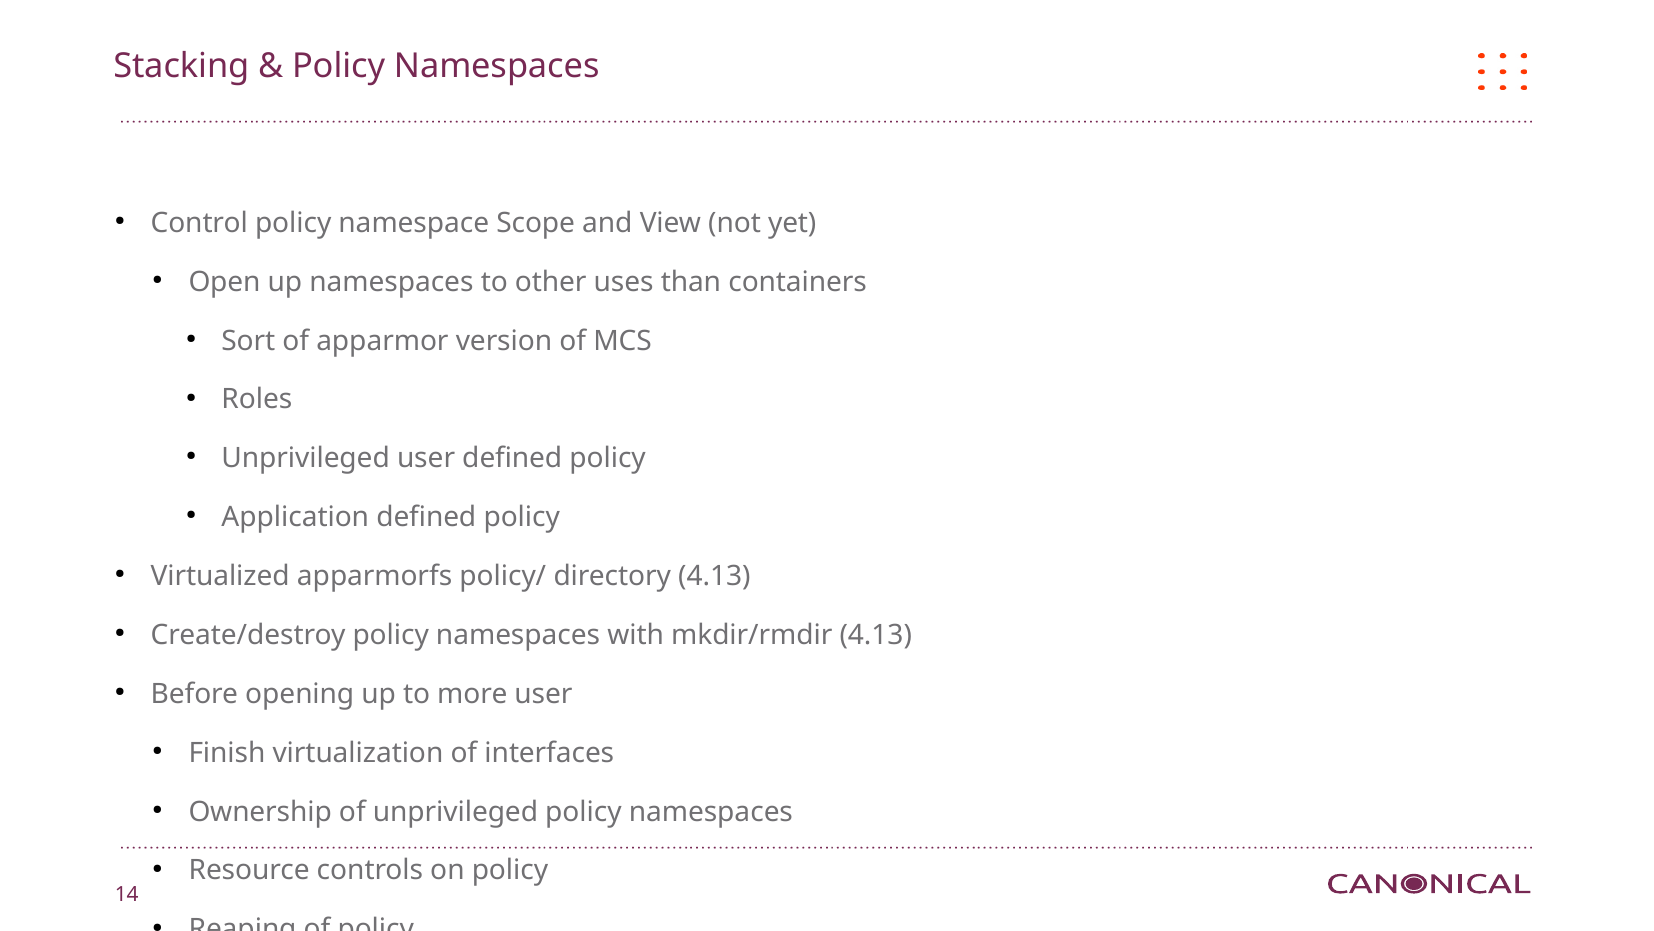

# Stacking & Policy Namespaces
Control policy namespace Scope and View (not yet)
Open up namespaces to other uses than containers
Sort of apparmor version of MCS
Roles
Unprivileged user defined policy
Application defined policy
Virtualized apparmorfs policy/ directory (4.13)
Create/destroy policy namespaces with mkdir/rmdir (4.13)
Before opening up to more user
Finish virtualization of interfaces
Ownership of unprivileged policy namespaces
Resource controls on policy
Reaping of policy